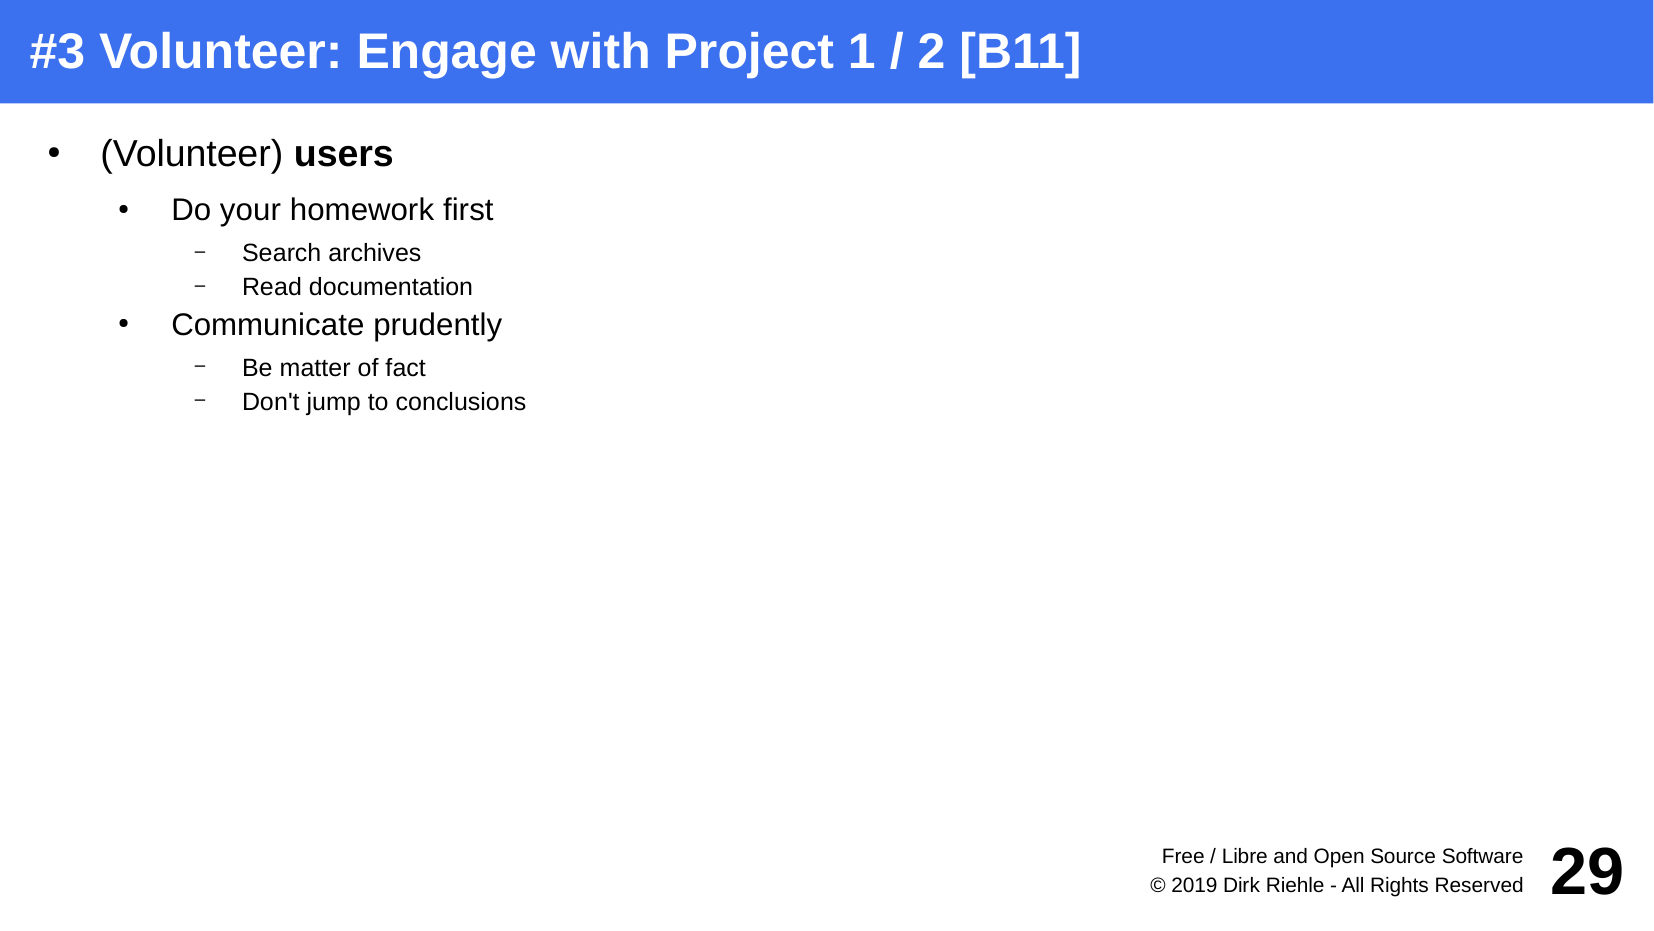

# #3 Volunteer: Engage with Project 1 / 2 [B11]
(Volunteer) users
Do your homework first
Search archives
Read documentation
Communicate prudently
Be matter of fact
Don't jump to conclusions
Free / Libre and Open Source Software
29
© 2019 Dirk Riehle - All Rights Reserved